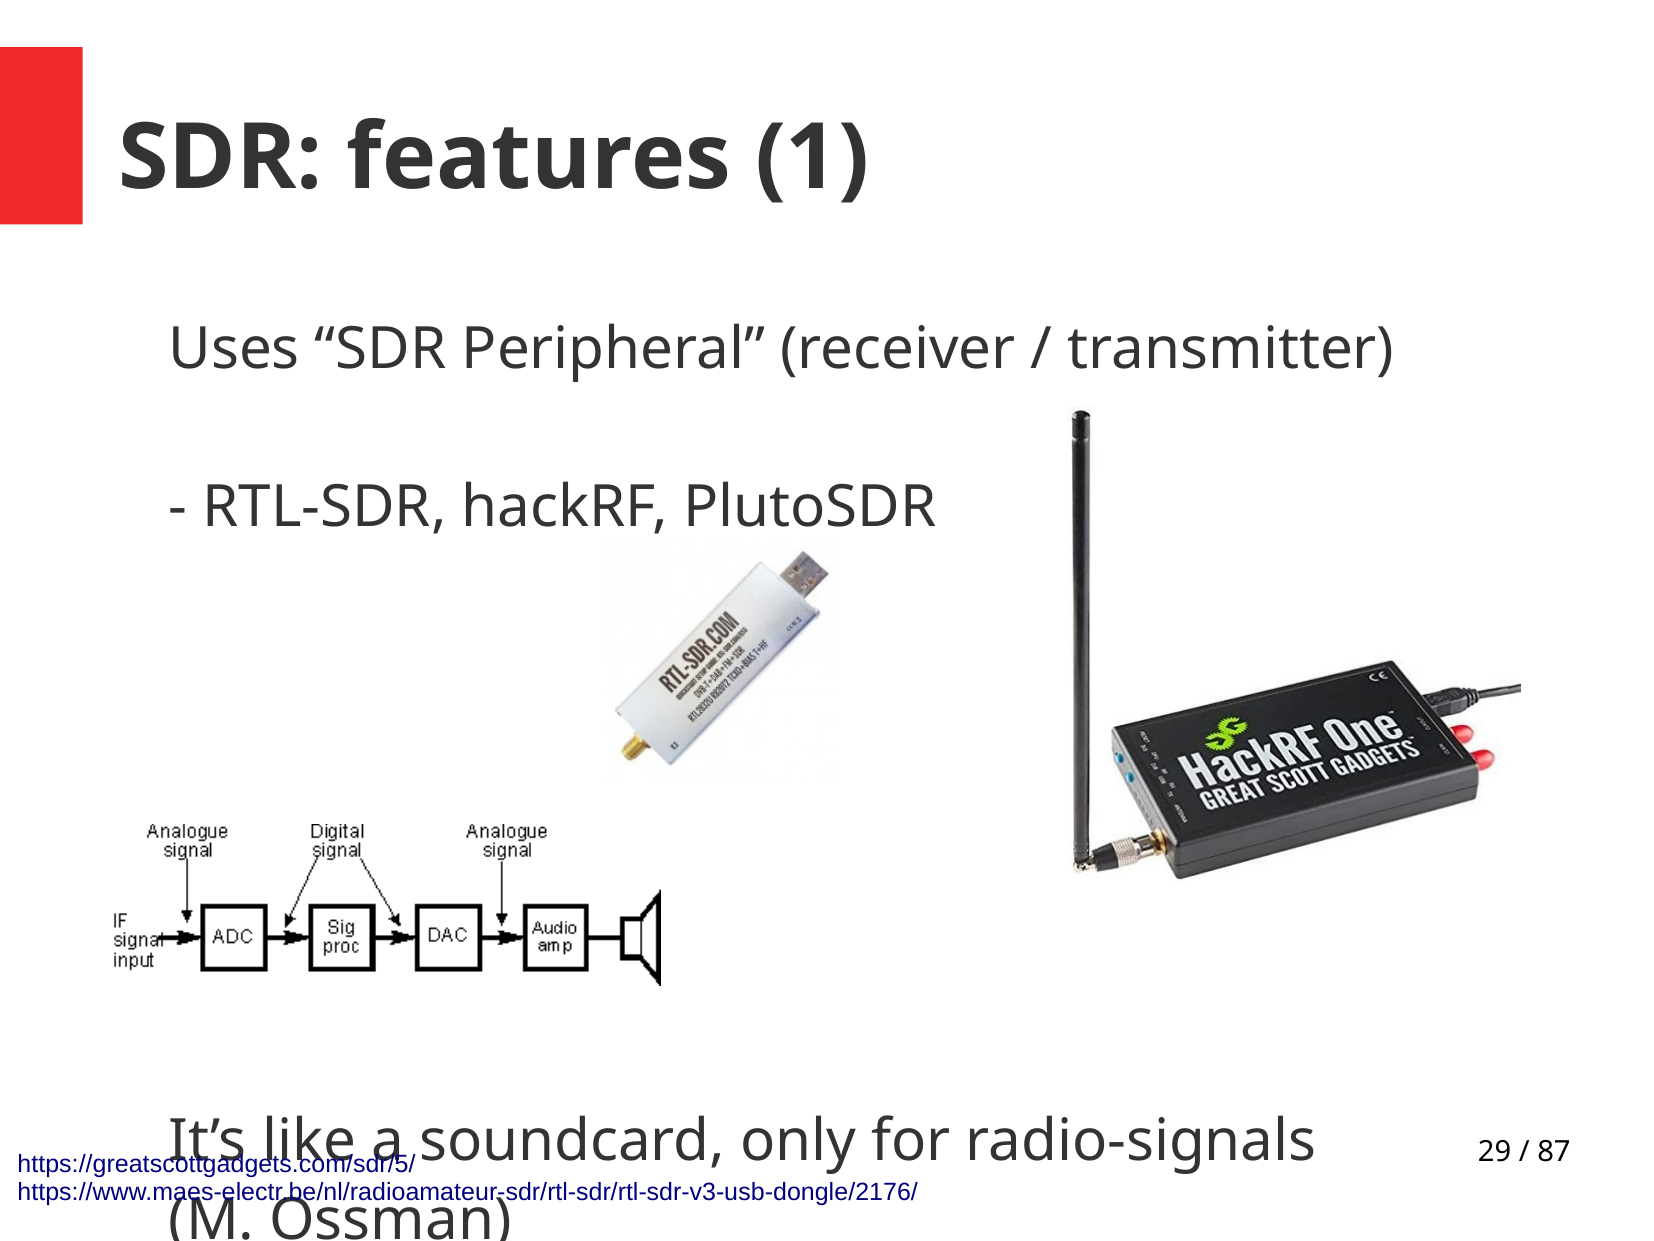

# SDR: features (1)
Uses “SDR Peripheral” (receiver / transmitter)
- RTL-SDR, hackRF, PlutoSDR
It’s like a soundcard, only for radio-signals
(M. Ossman)
29
https://greatscottgadgets.com/sdr/5/
https://www.maes-electr.be/nl/radioamateur-sdr/rtl-sdr/rtl-sdr-v3-usb-dongle/2176/